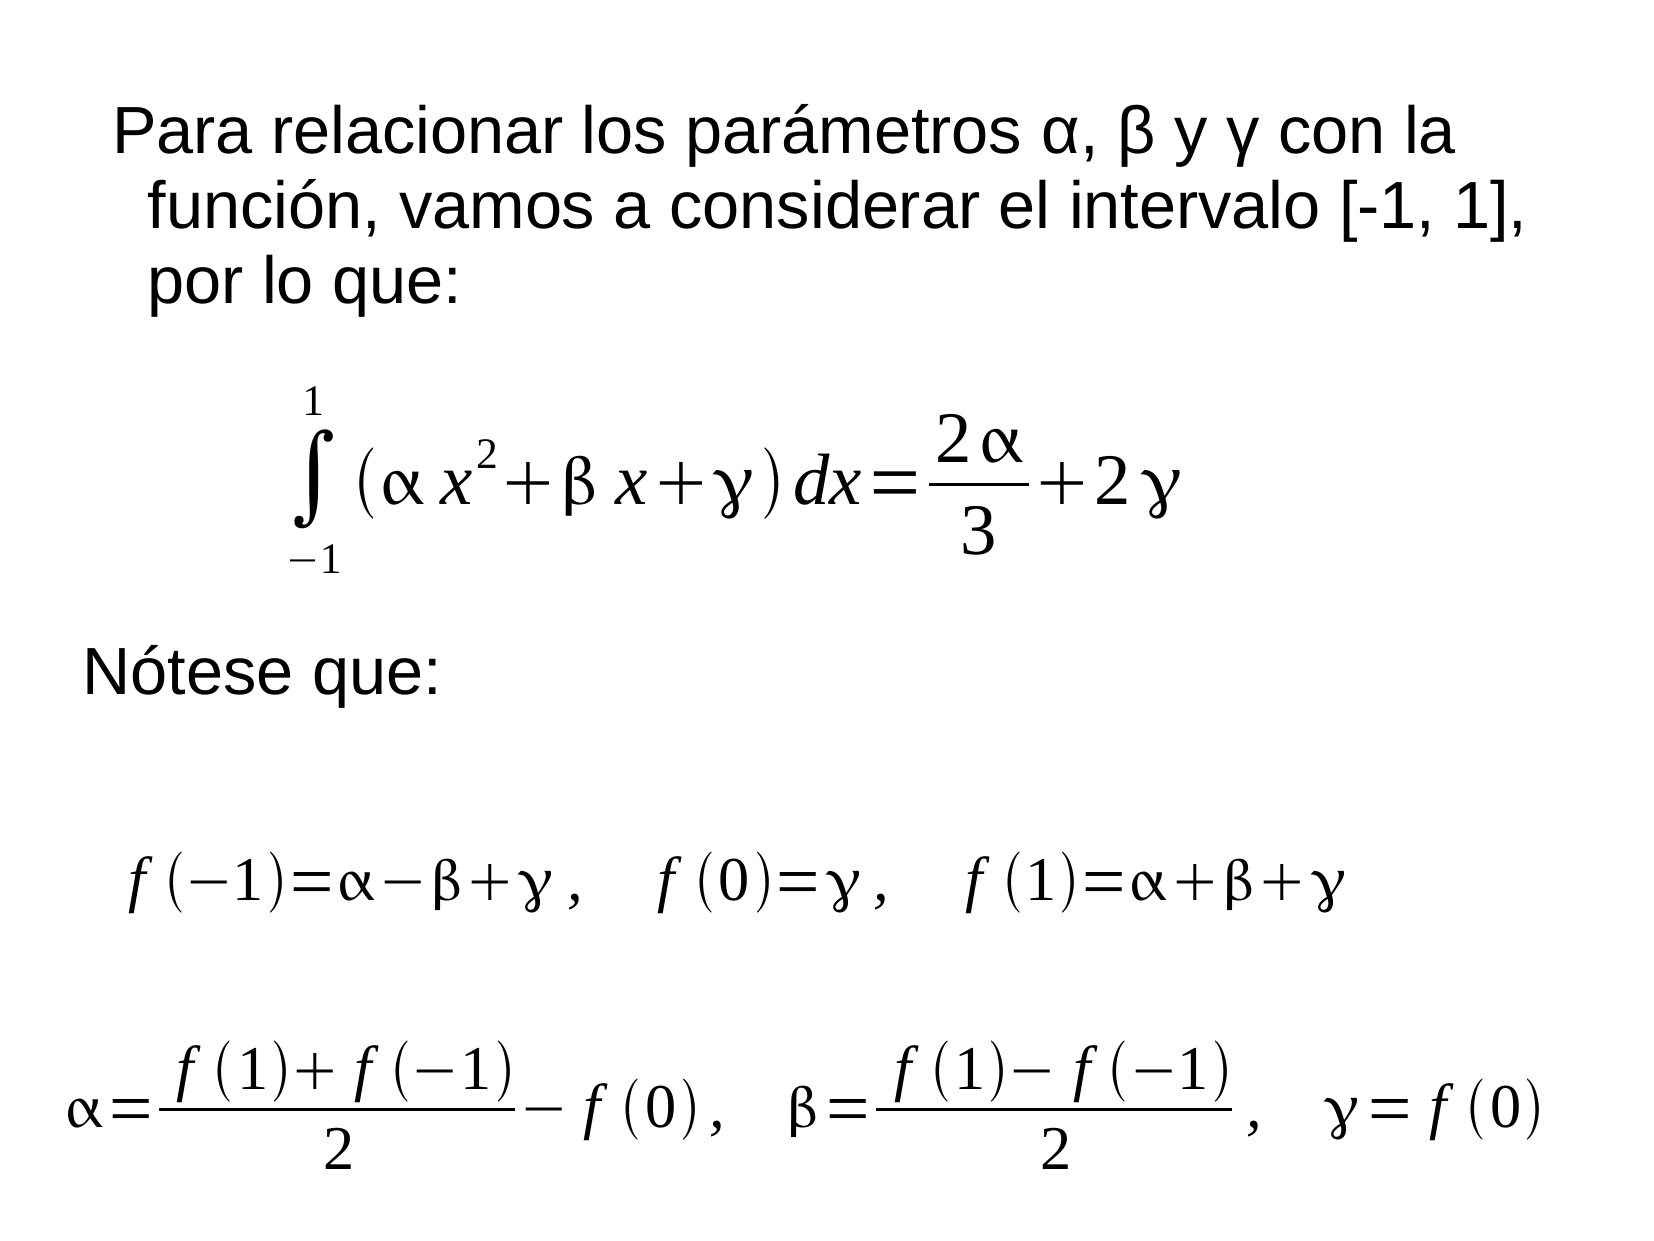

# Para relacionar los parámetros α, β y γ con la función, vamos a considerar el intervalo [-1, 1], por lo que:
Nótese que: